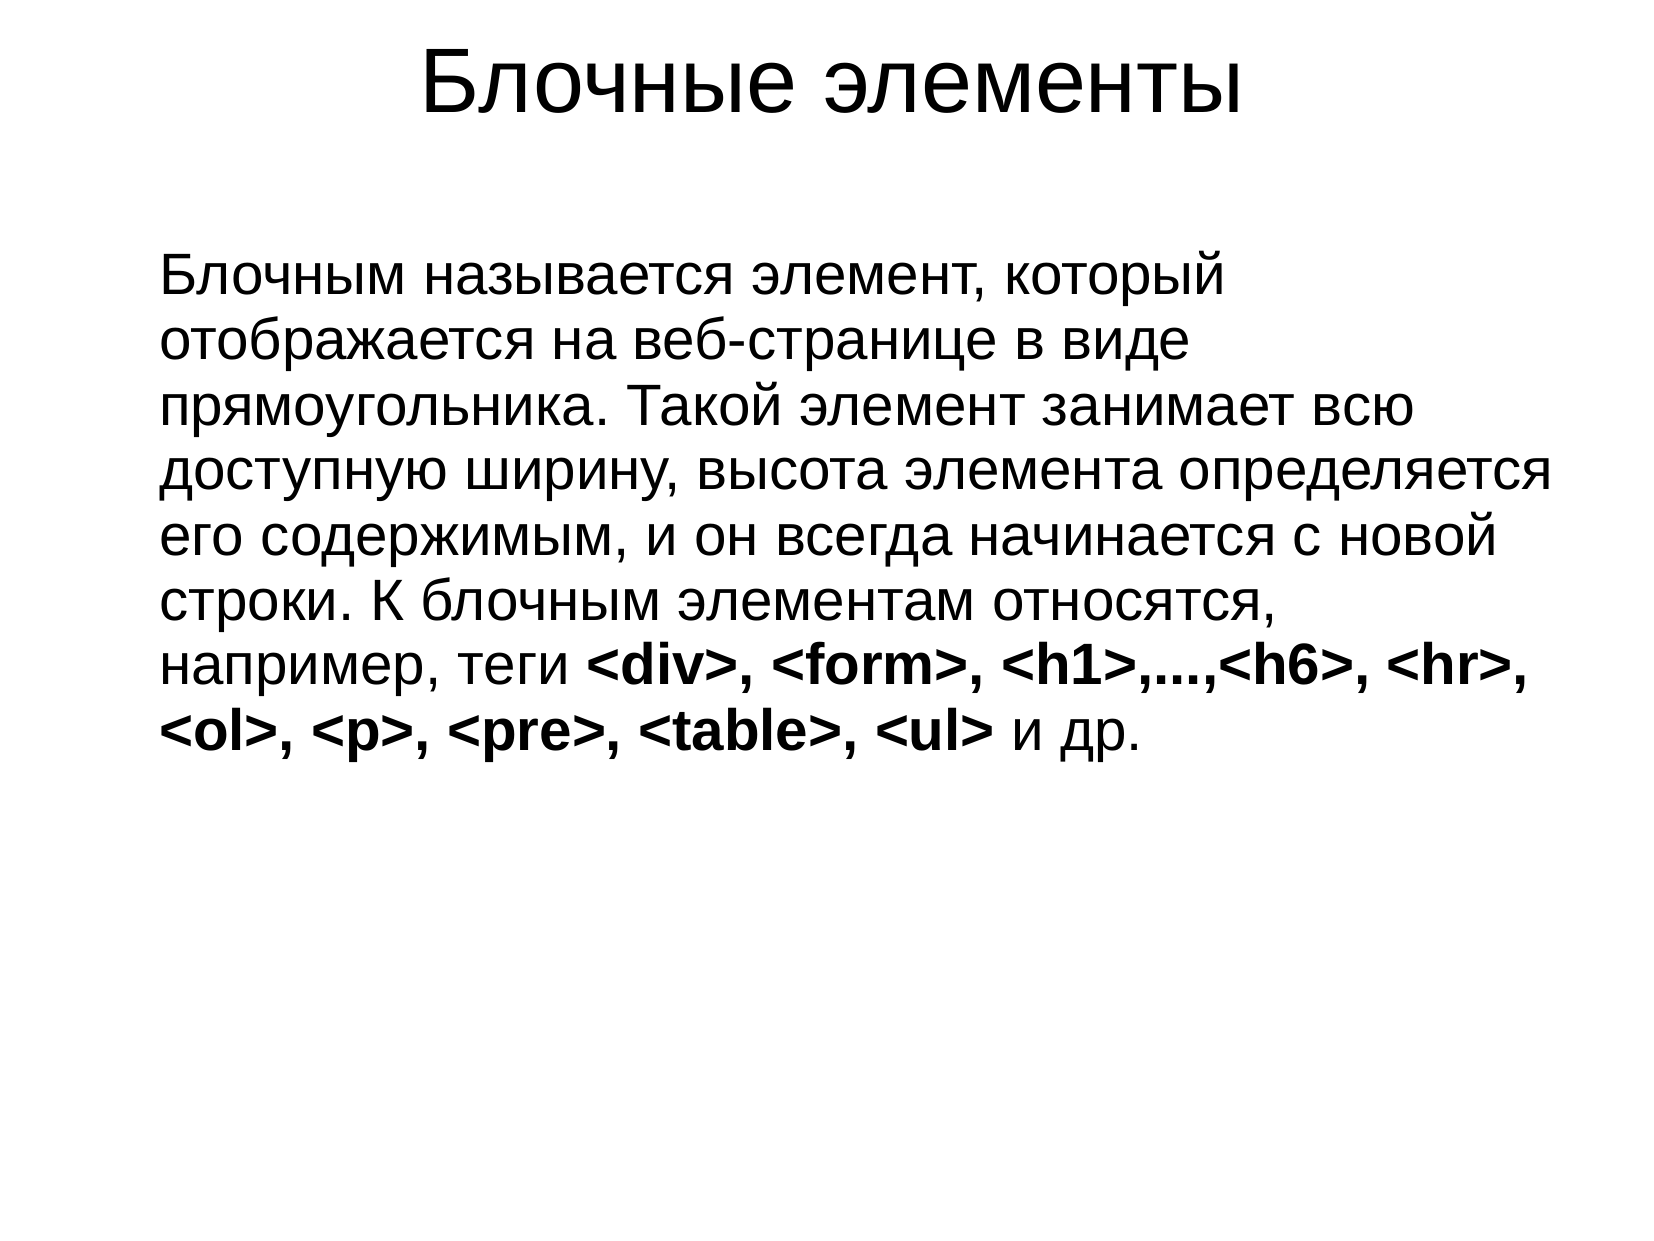

# Блочные элементы
Блочным называется элемент, который отображается на веб-странице в виде прямоугольника. Такой элемент занимает всю доступную ширину, высота элемента определяется его содержимым, и он всегда начинается с новой строки. К блочным элементам относятся, например, теги <div>, <form>, <h1>,...,<h6>, <hr>, <ol>, <p>, <pre>, <table>, <ul> и др.